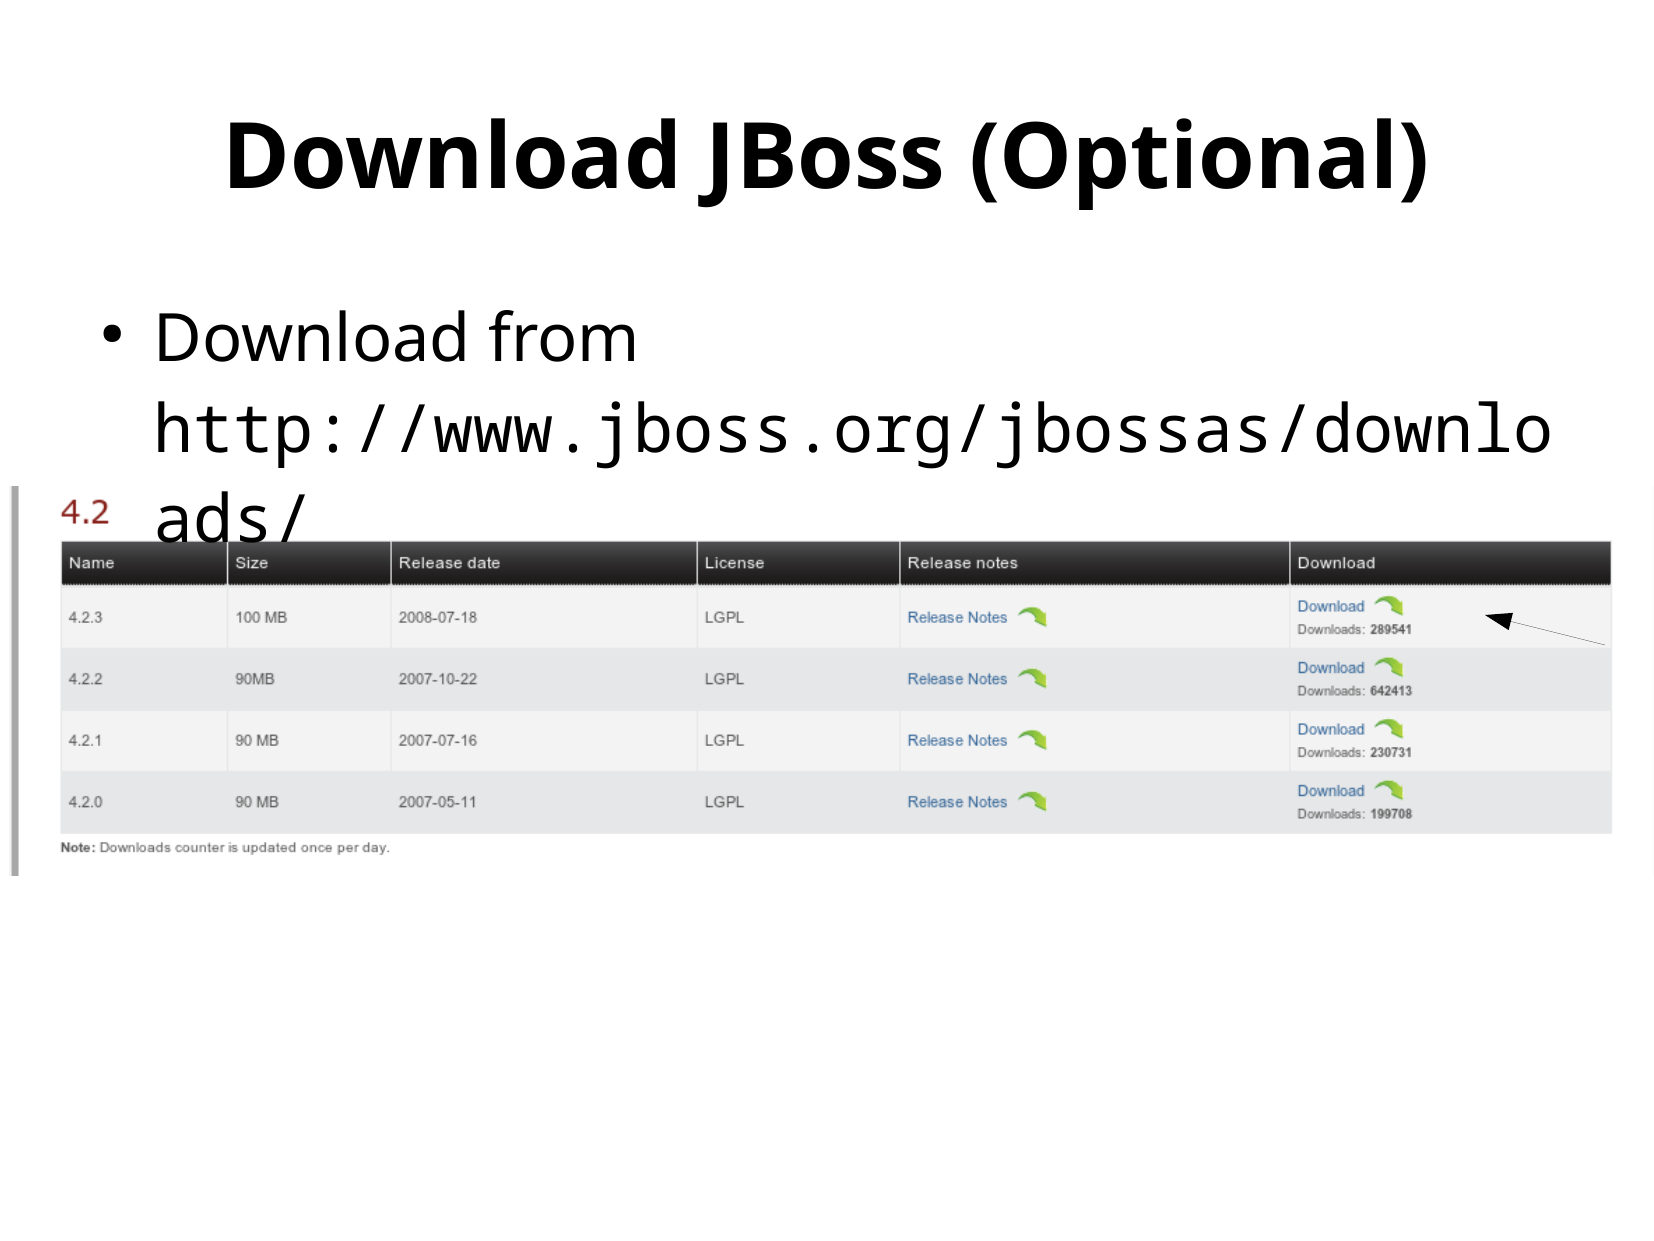

# Download JBoss (Optional)
Download from http://www.jboss.org/jbossas/downloads/